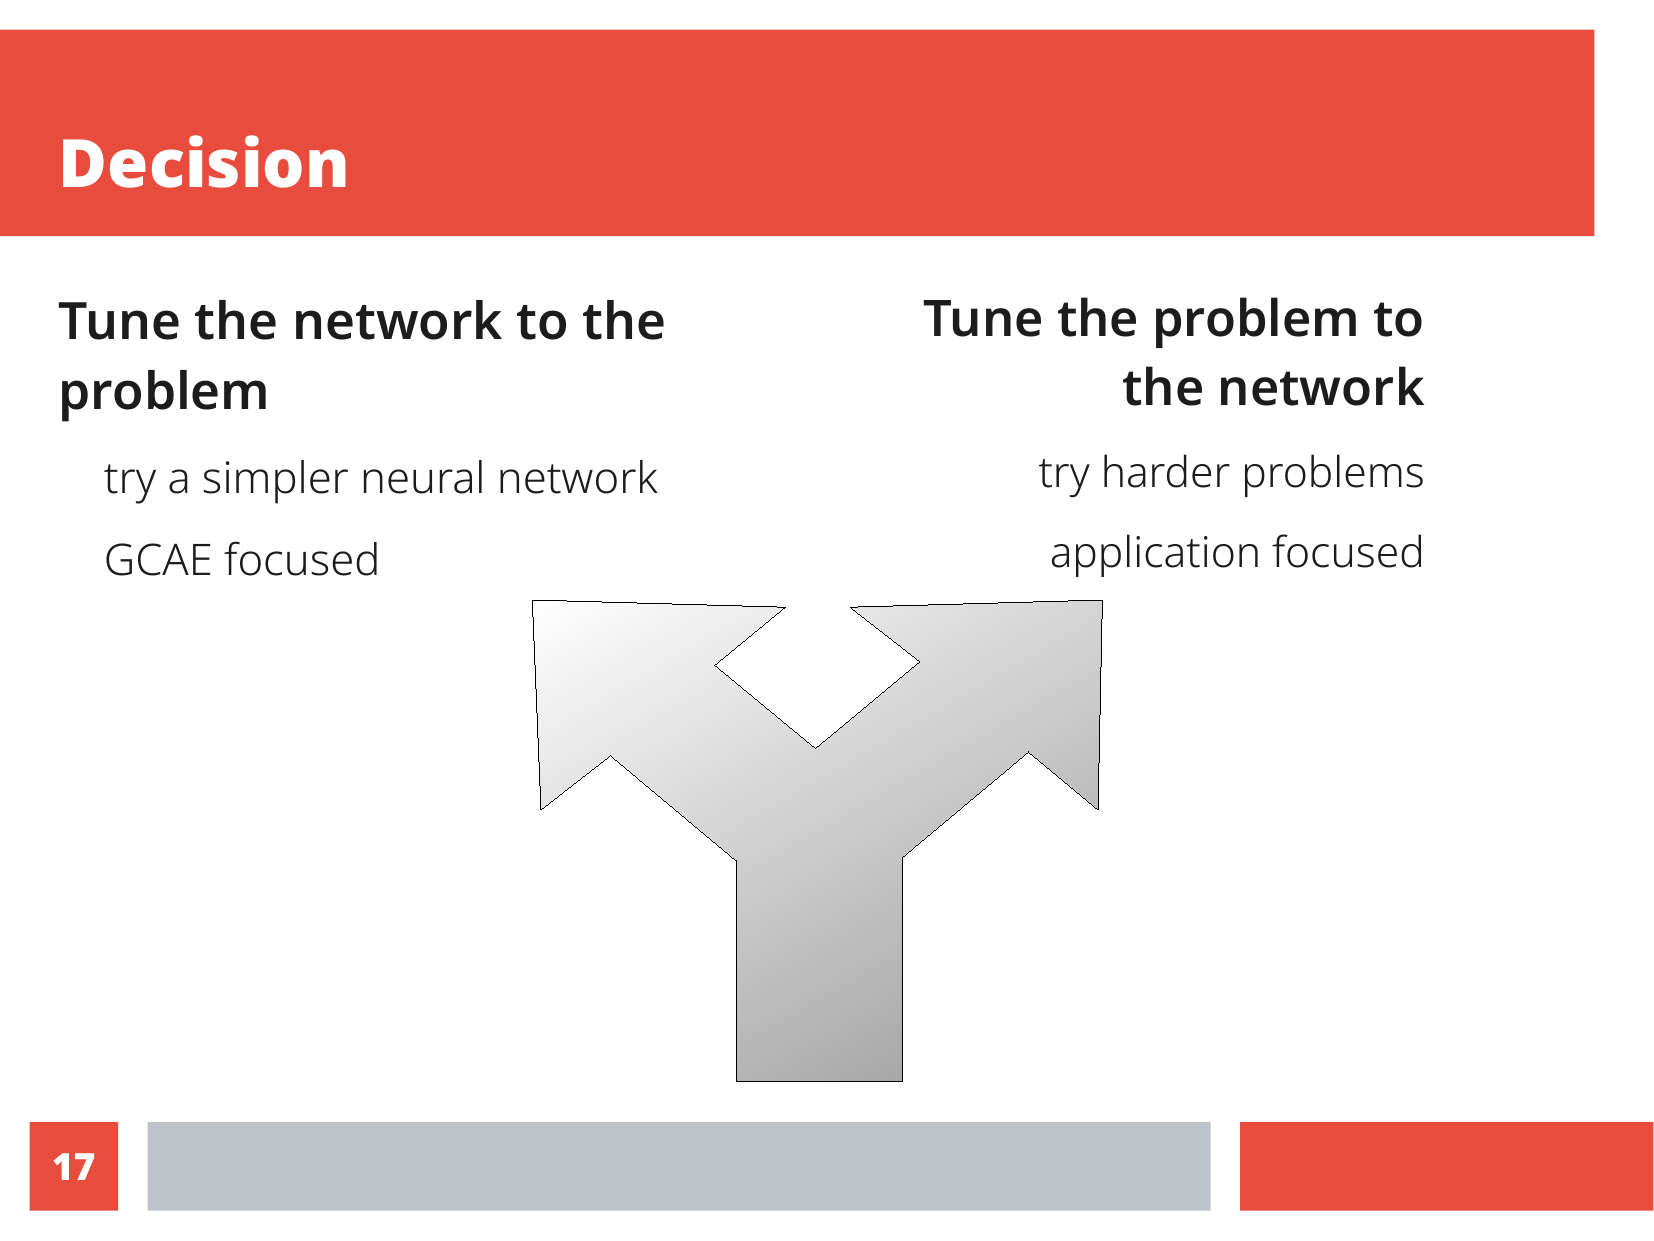

# Decision
Tune the problem to the network
try harder problems
application focused
Tune the network to the problem
try a simpler neural network
GCAE focused
17